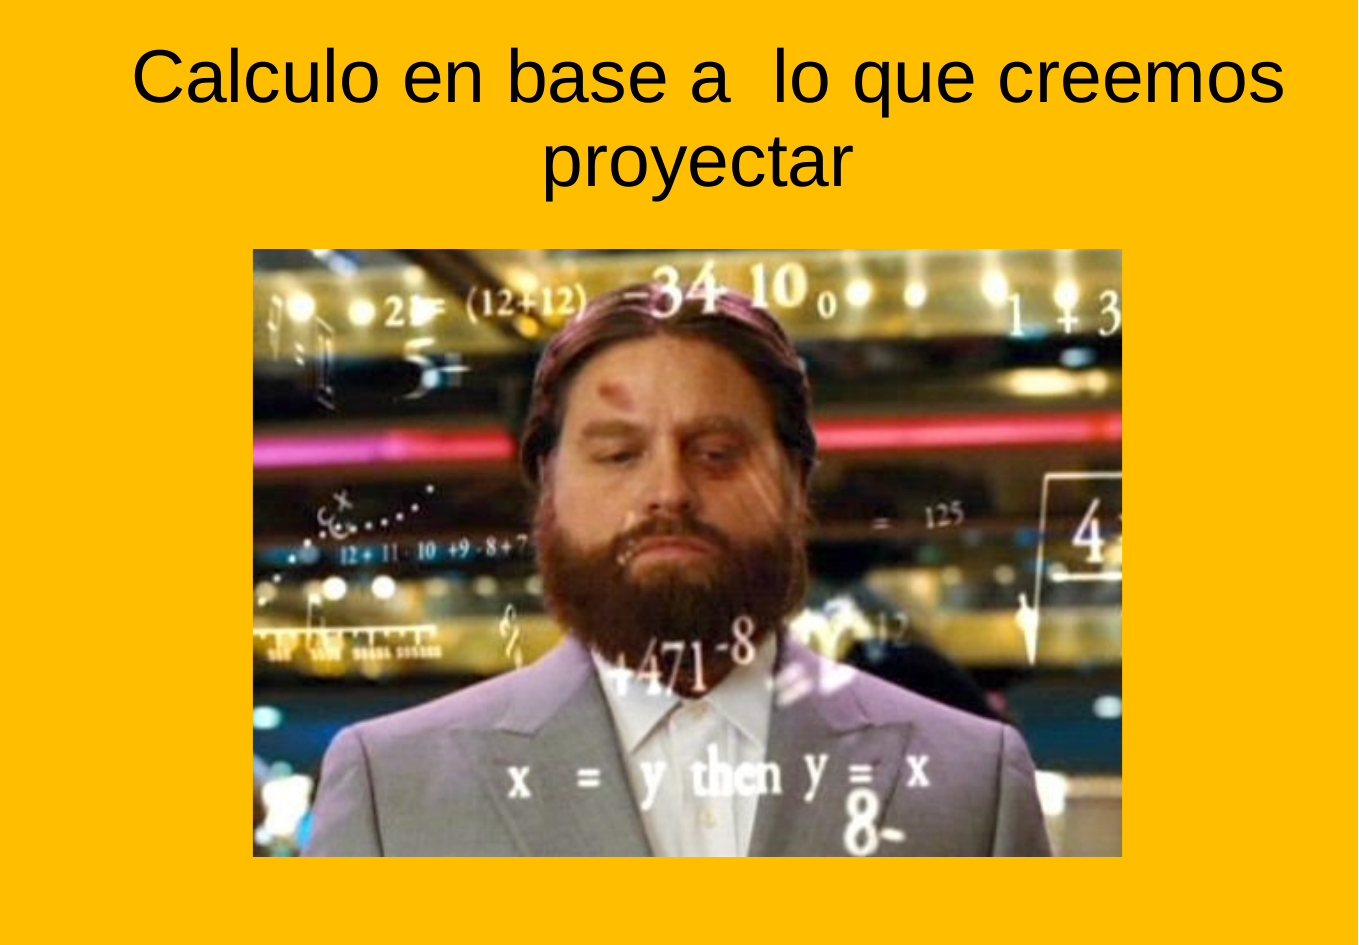

# Calculo en base a lo que creemos proyectar